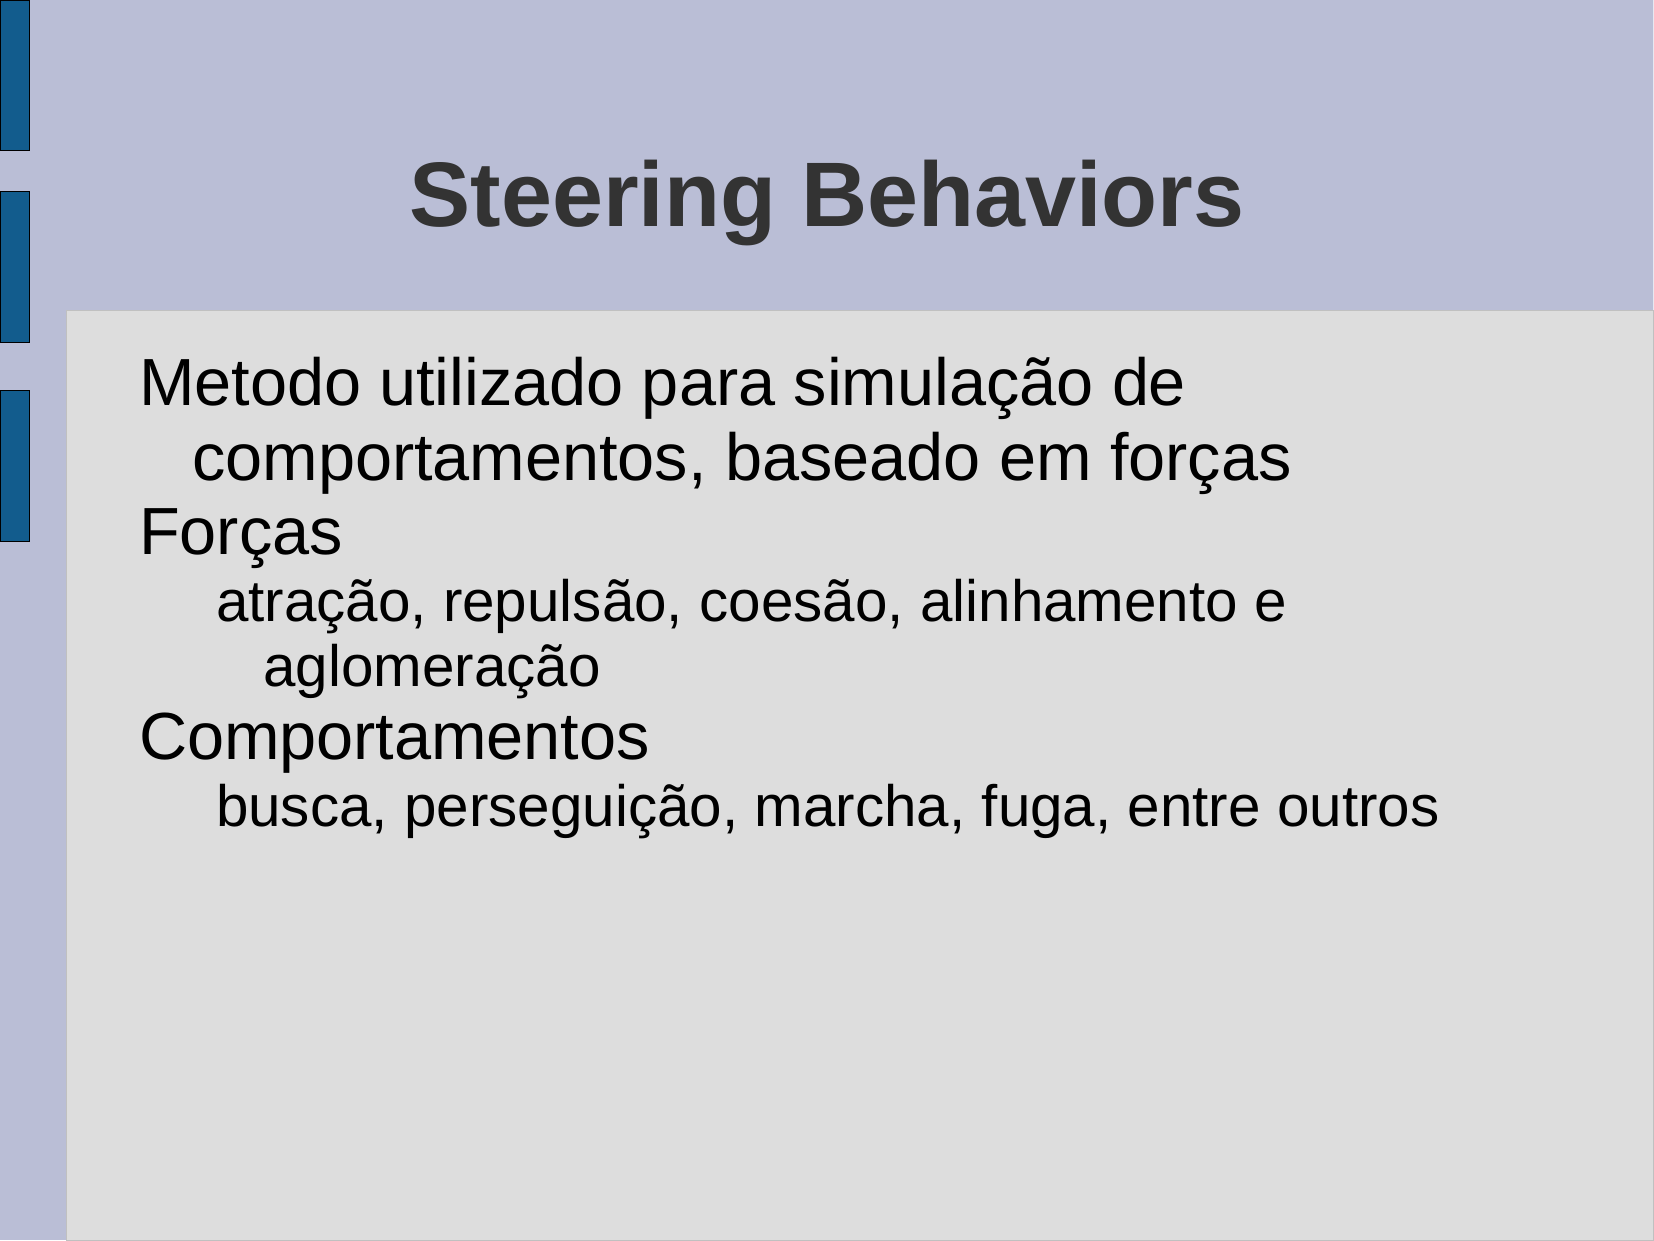

# Steering Behaviors
Metodo utilizado para simulação de comportamentos, baseado em forças
Forças
atração, repulsão, coesão, alinhamento e aglomeração
Comportamentos
busca, perseguição, marcha, fuga, entre outros